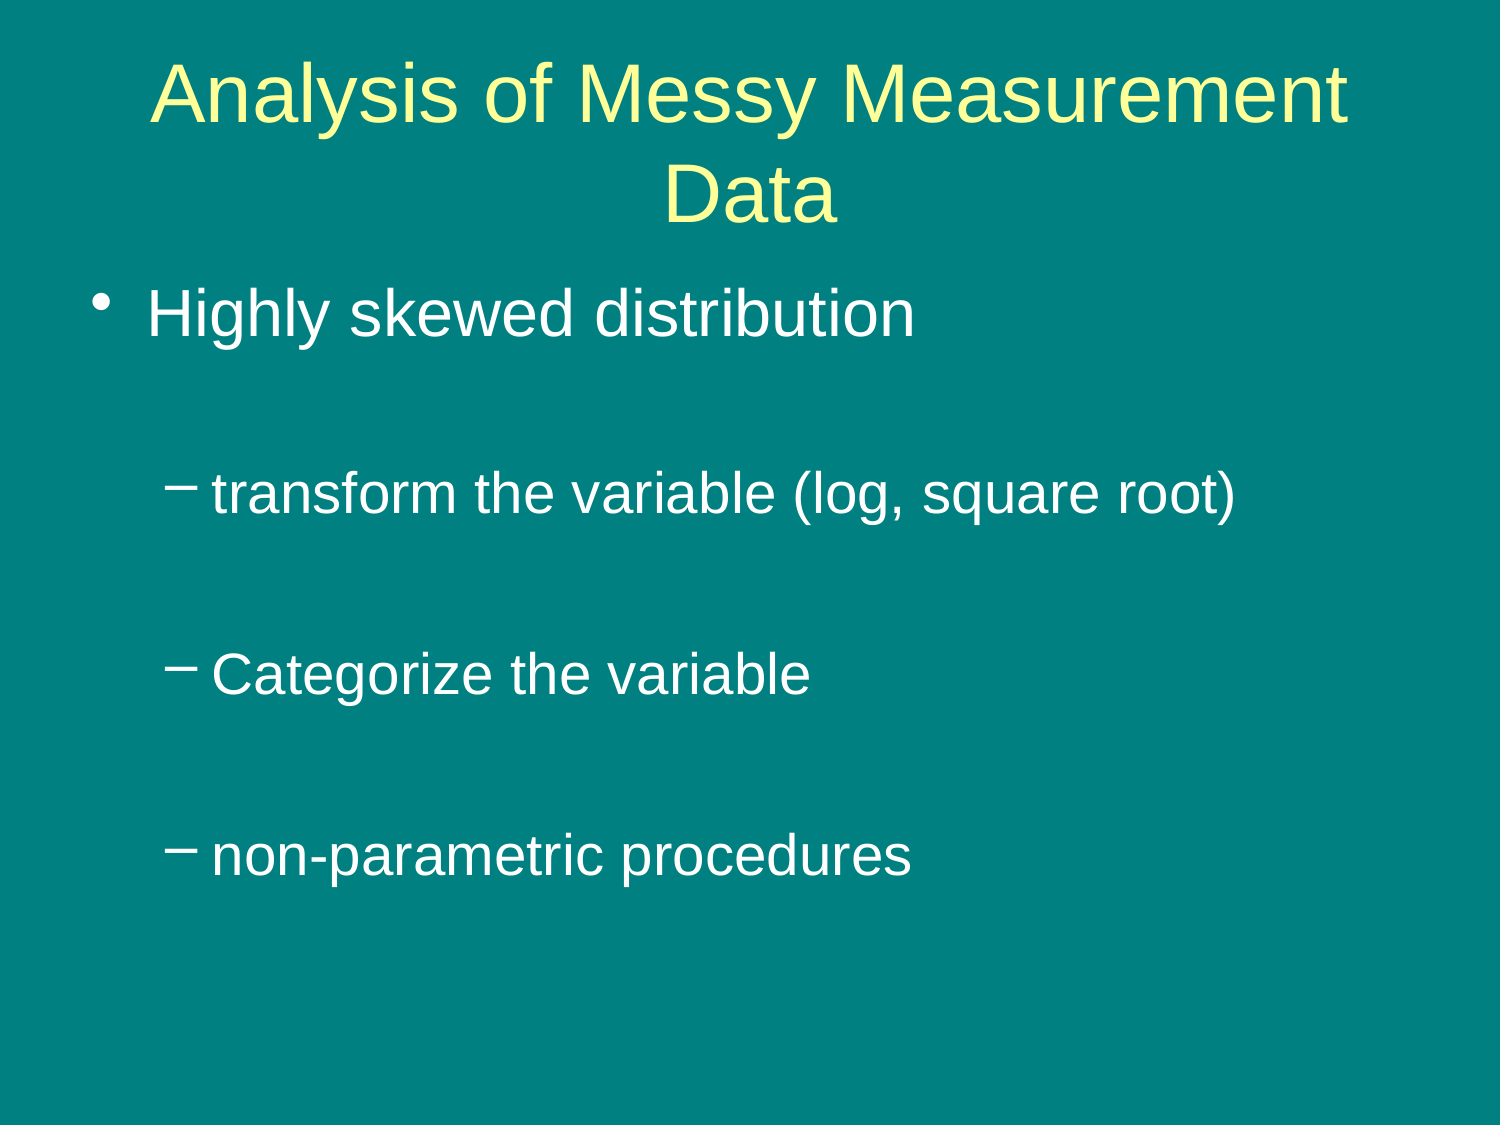

# Analysis of Messy Measurement Data
Highly skewed distribution
transform the variable (log, square root)
Categorize the variable
non-parametric procedures